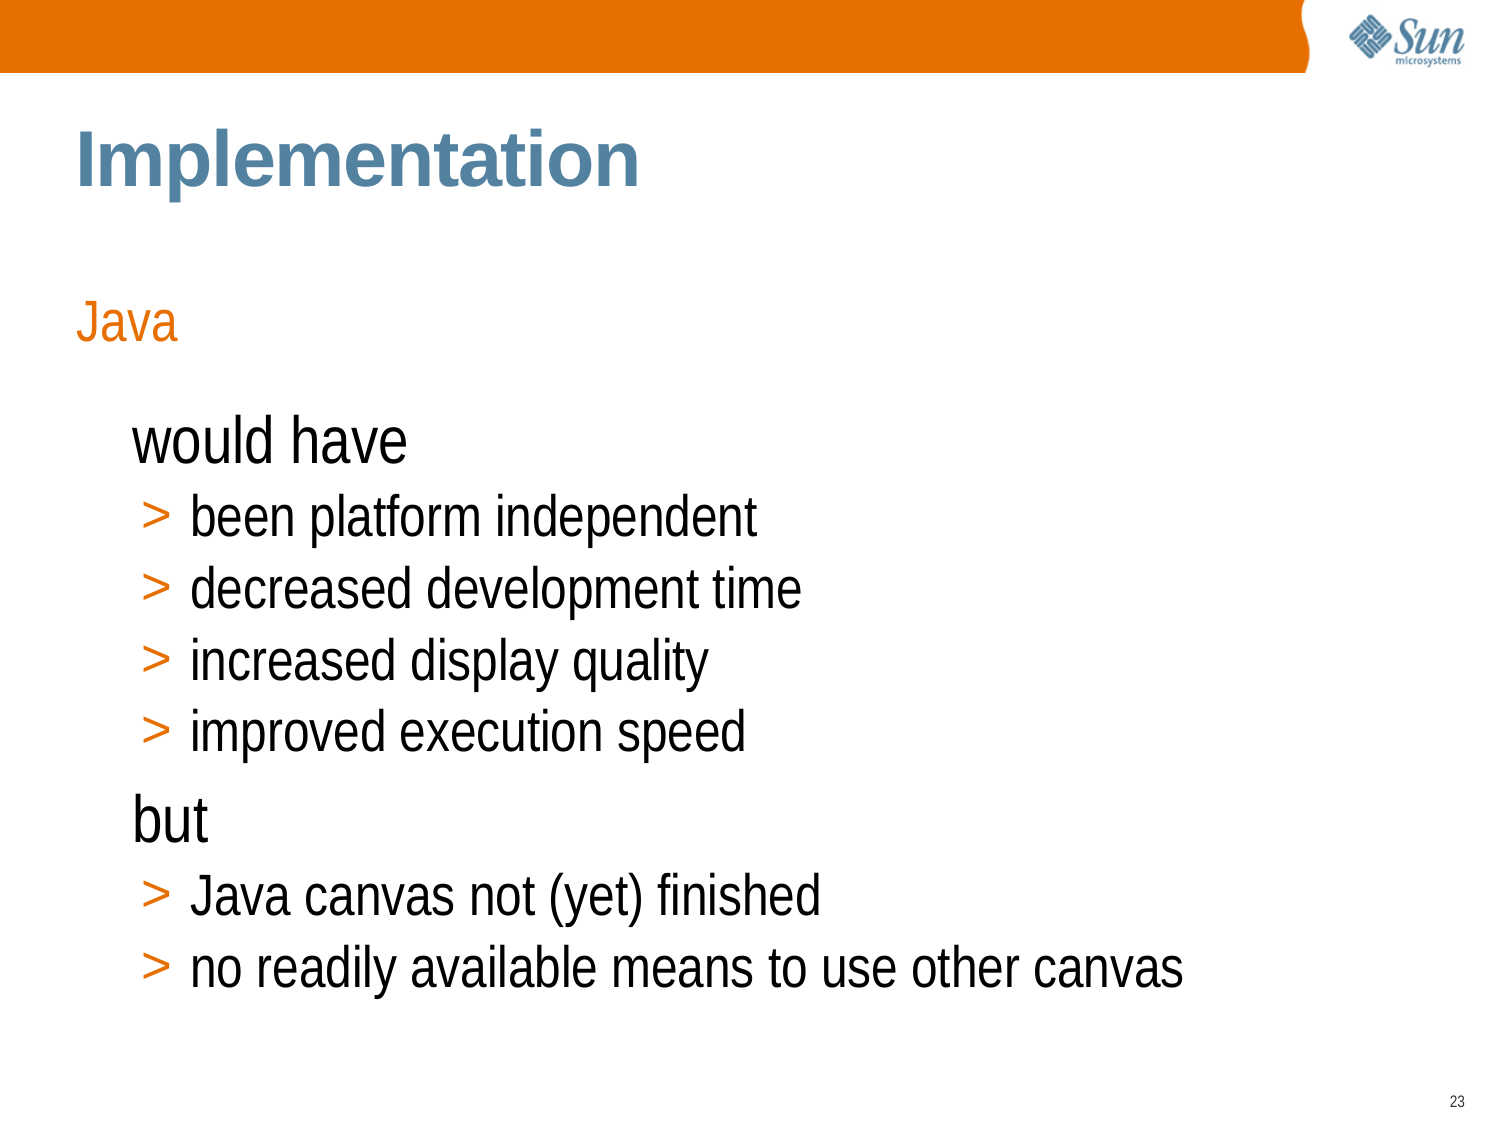

# Implementation
Java
would have
been platform independent
decreased development time
increased display quality
improved execution speed
but
Java canvas not (yet) finished
no readily available means to use other canvas